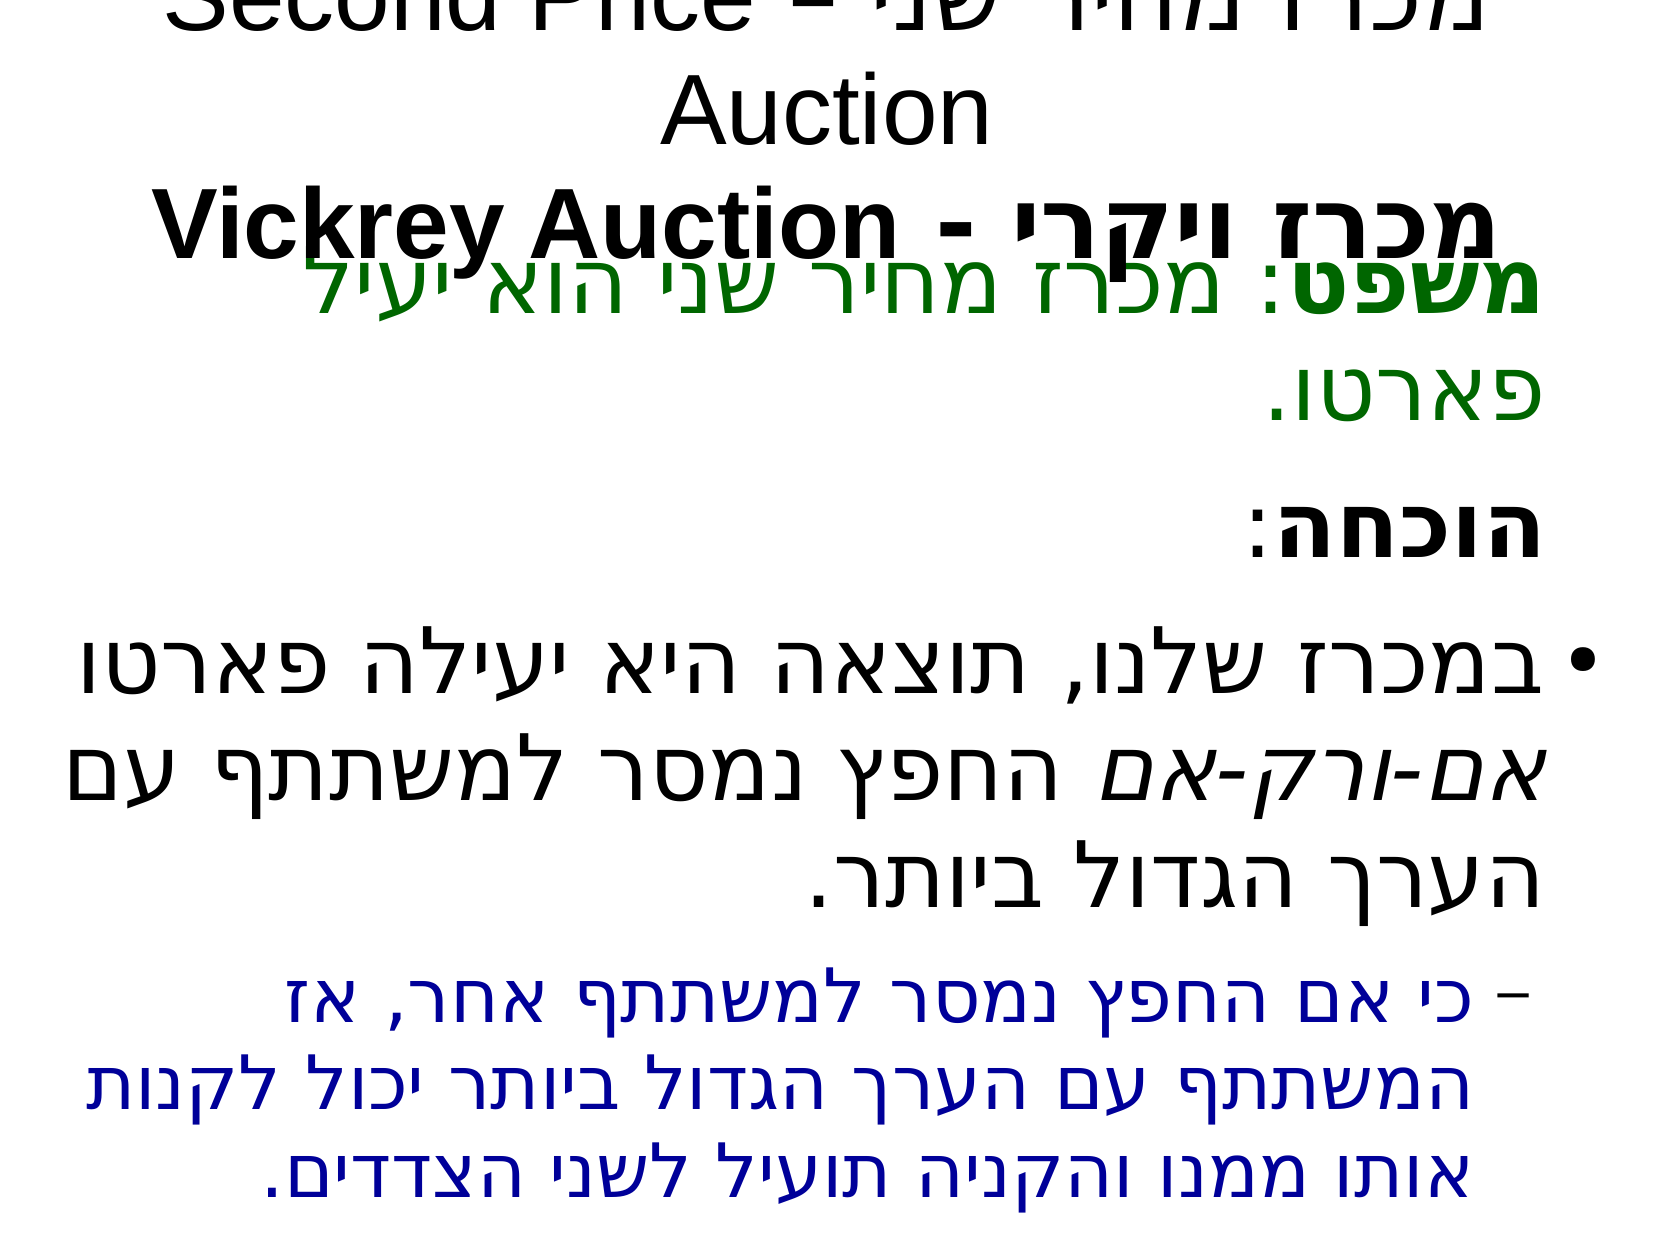

מכרז מחיר שני – Second Price Auction
מכרז ויקרי - Vickrey Auction
# משפט: מכרז מחיר שני הוא יעיל פארטו.
הוכחה:
במכרז שלנו, תוצאה היא יעילה פארטו אם-ורק-אם החפץ נמסר למשתתף עם הערך הגדול ביותר.
כי אם החפץ נמסר למשתתף אחר, אז המשתתף עם הערך הגדול ביותר יכול לקנות אותו ממנו והקניה תועיל לשני הצדדים.
זה בדיוק מה שעושה מכרז מחיר שני. ***